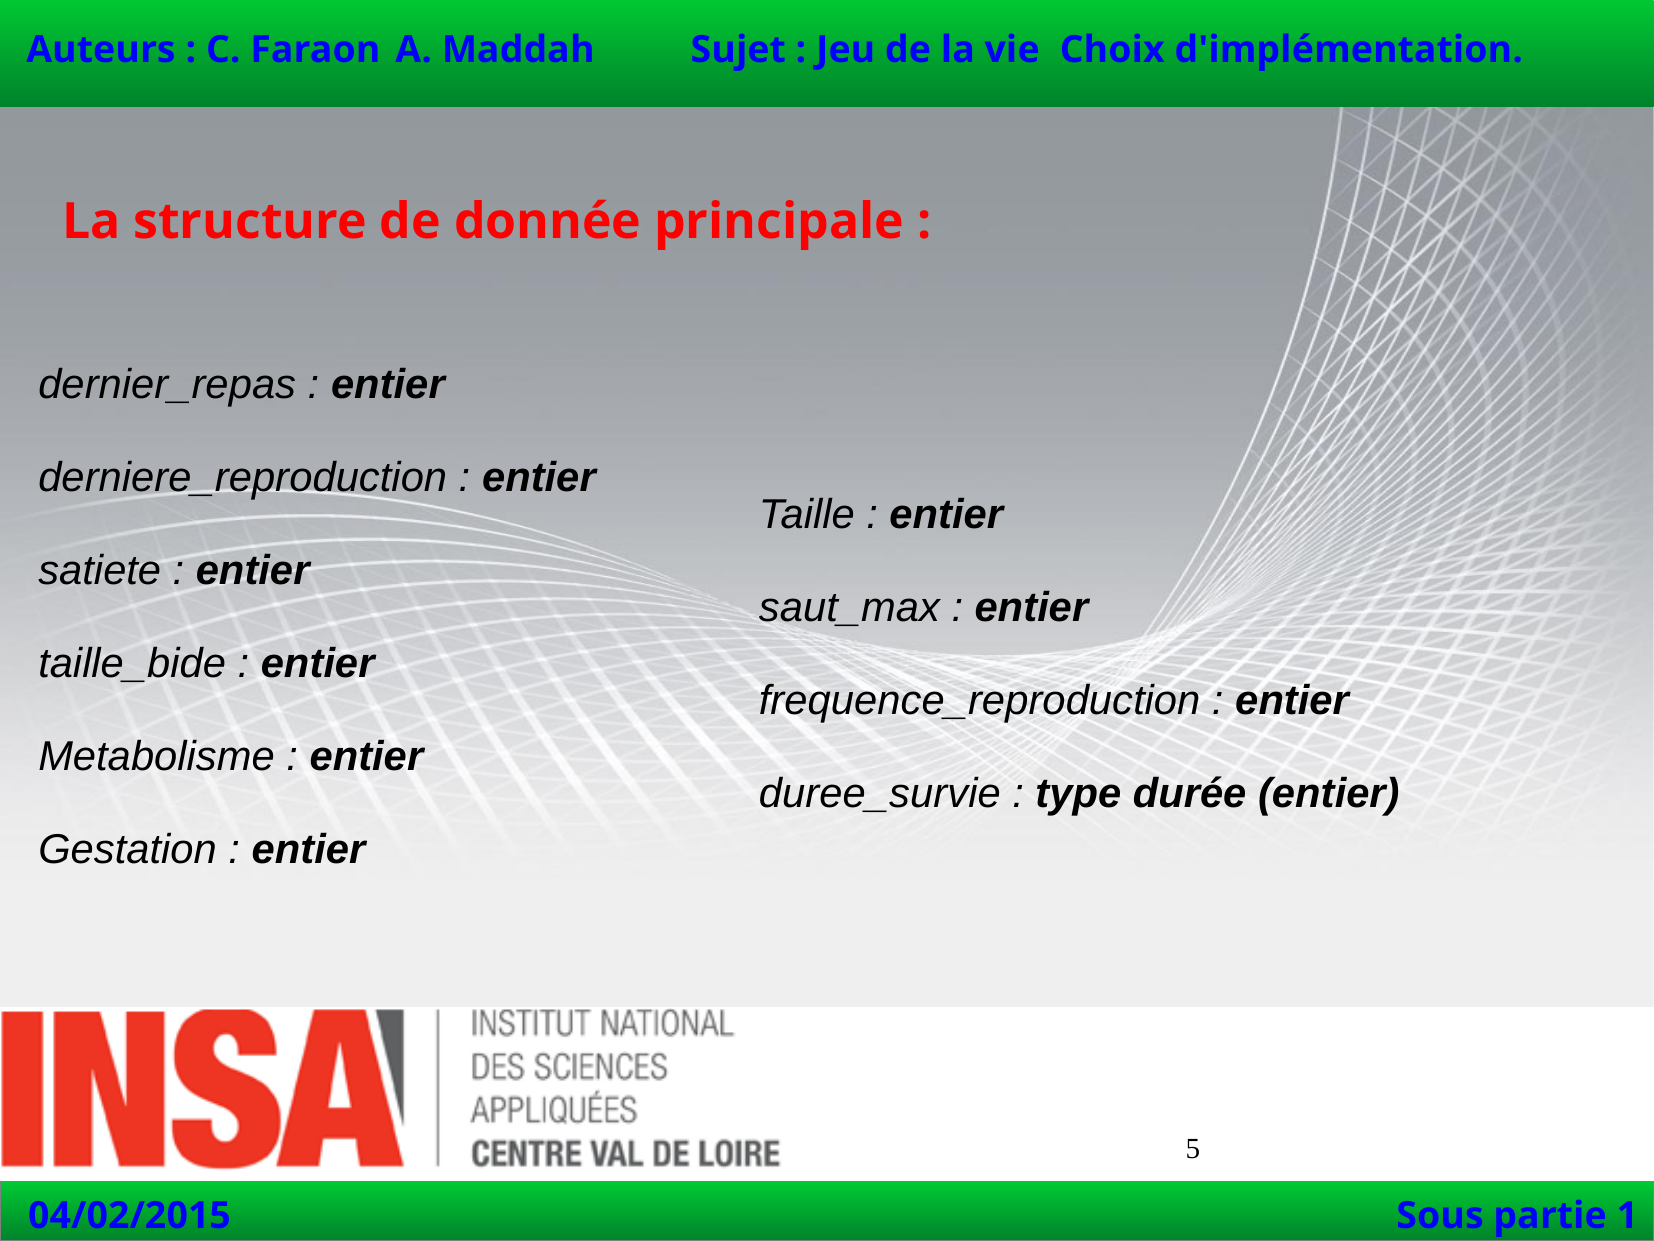

#
Auteurs : C. Faraon	A. Maddah 		Sujet : Jeu de la vie	Choix d'implémentation.
La structure de donnée principale :
dernier_repas : entier
derniere_reproduction : entier
satiete : entier
taille_bide : entier
Metabolisme : entier
Gestation : entier
Taille : entier
saut_max : entier
frequence_reproduction : entier
duree_survie : type durée (entier)
04/02/2015
Sous partie 1